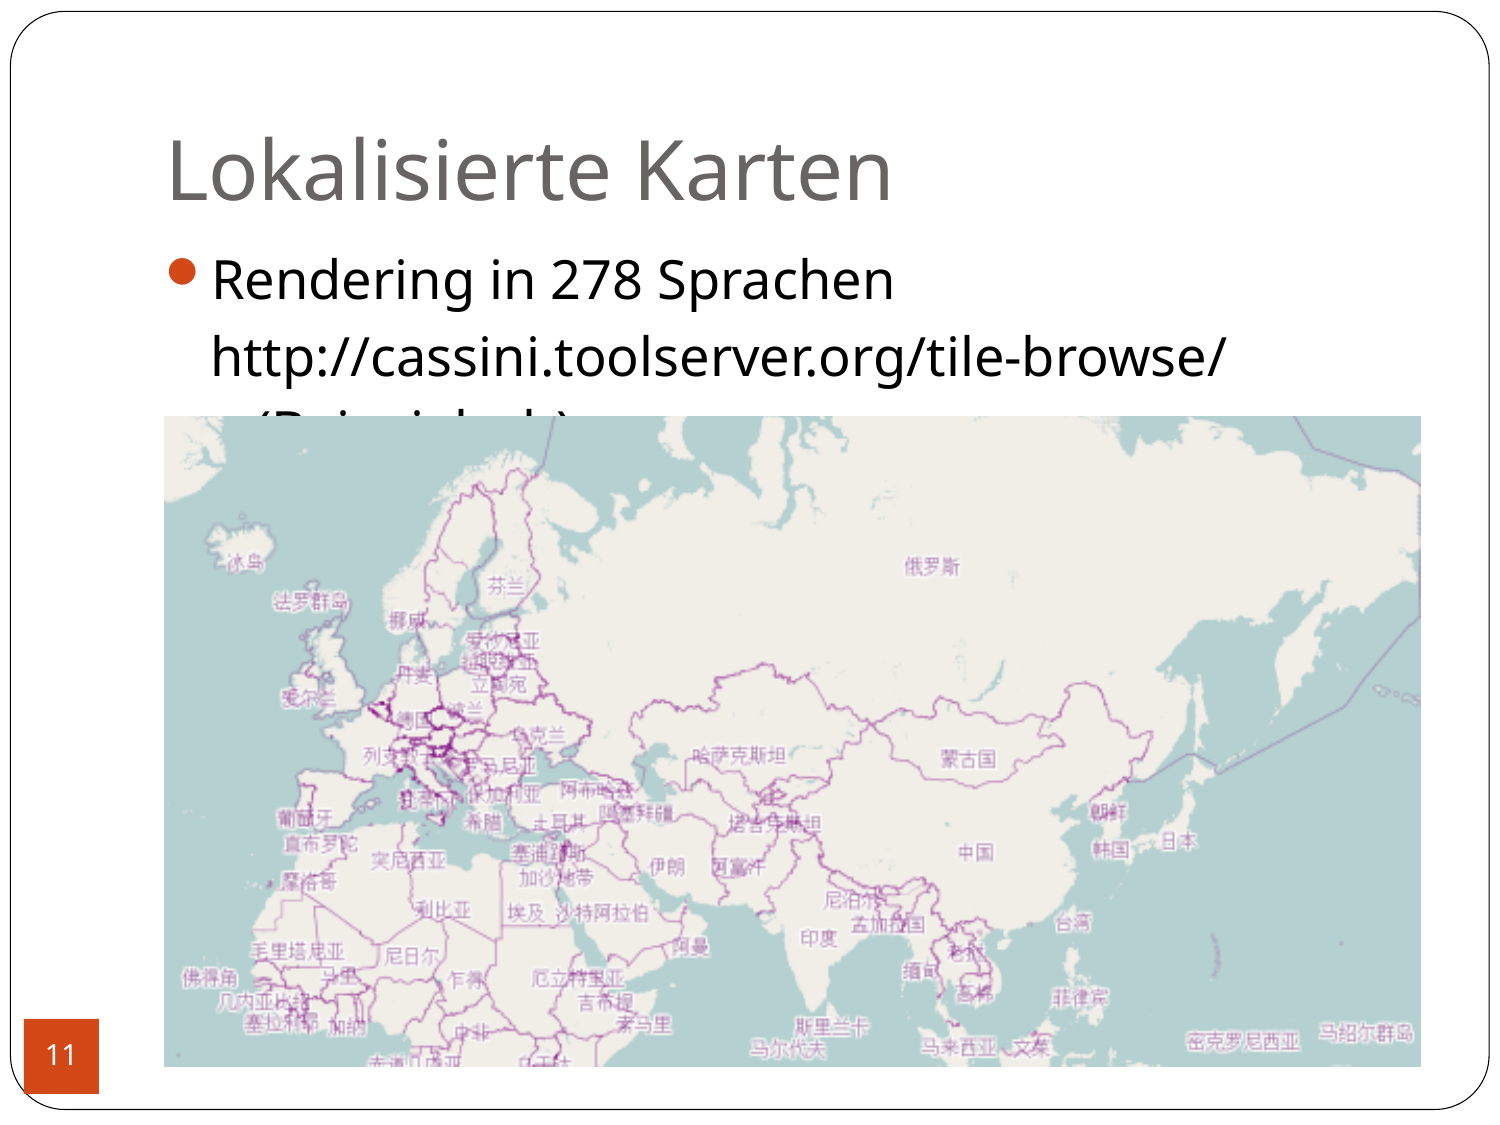

# Lokalisierte Karten
Rendering in 278 Sprachen
http://cassini.toolserver.org/tile-browse/ (Beispiel: zh)